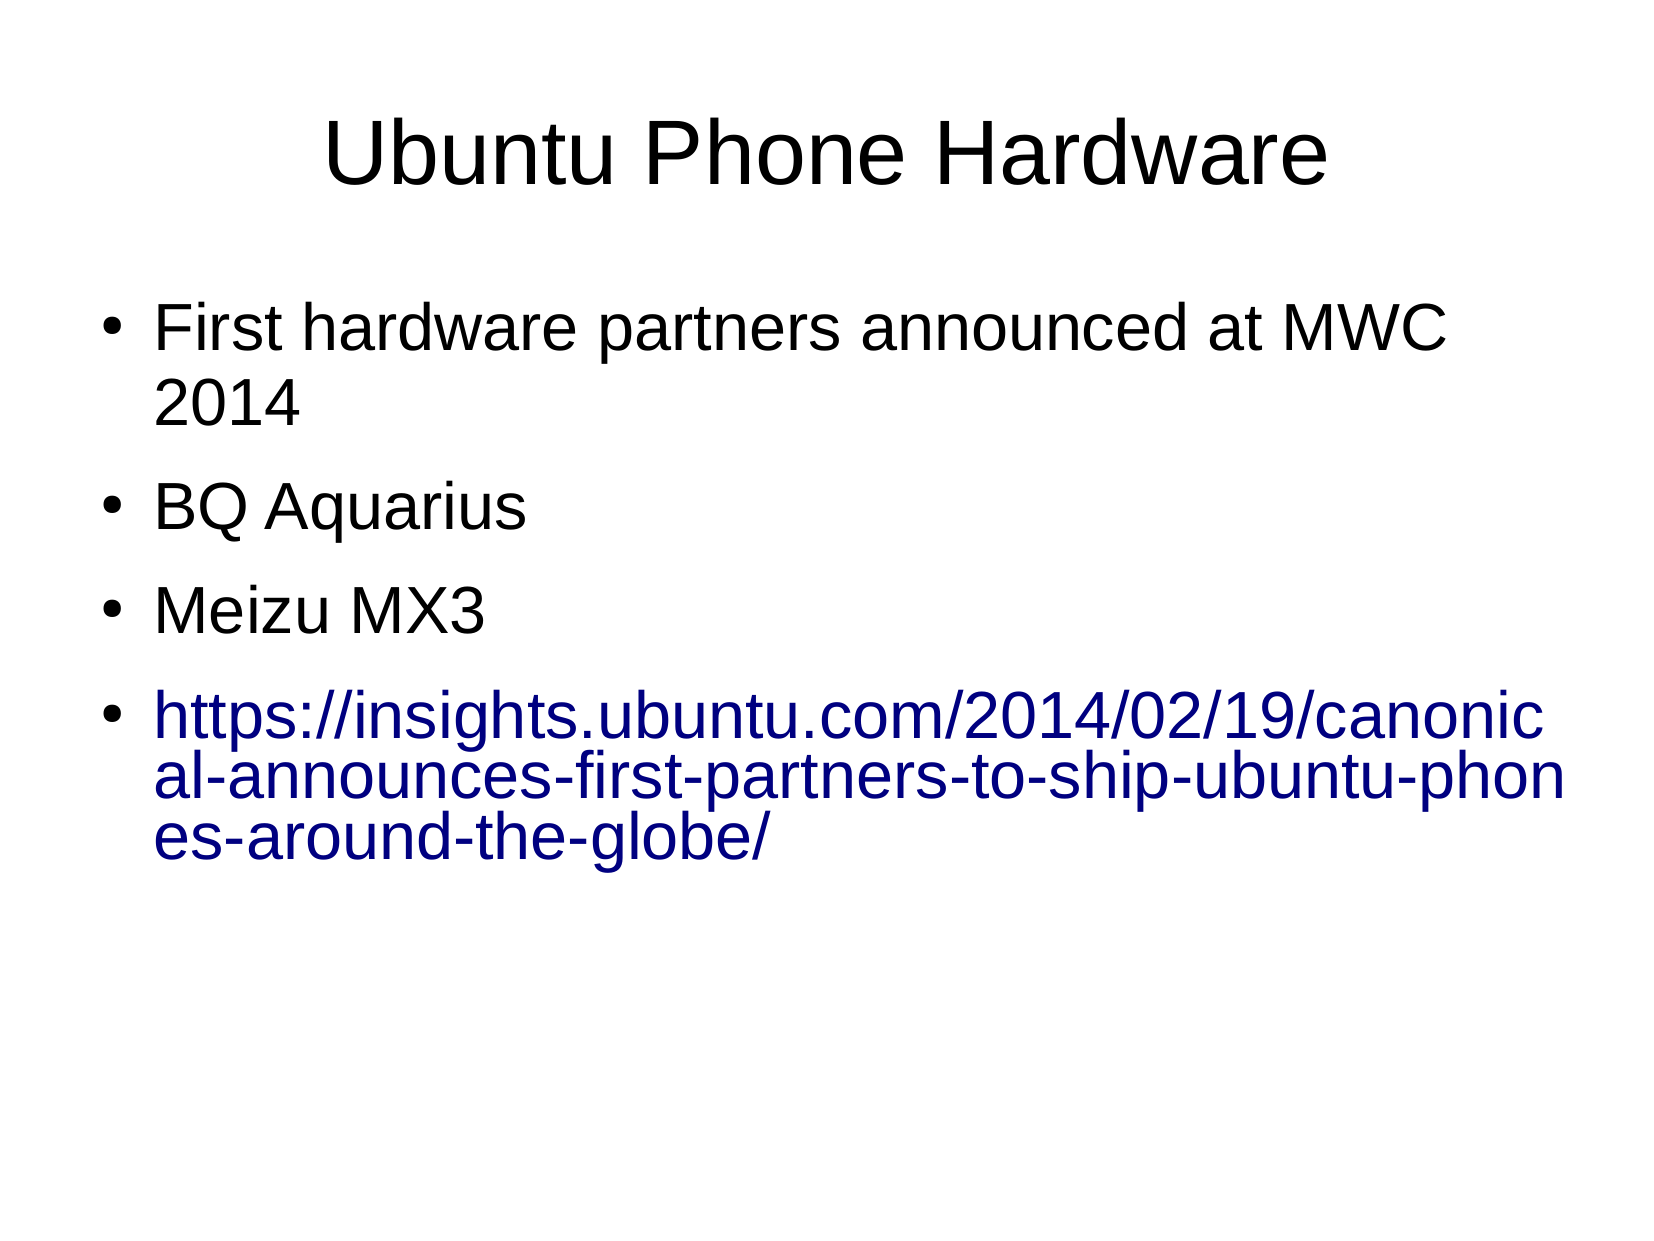

# Ubuntu Phone Hardware
First hardware partners announced at MWC 2014
BQ Aquarius
Meizu MX3
https://insights.ubuntu.com/2014/02/19/canonical-announces-first-partners-to-ship-ubuntu-phones-around-the-globe/